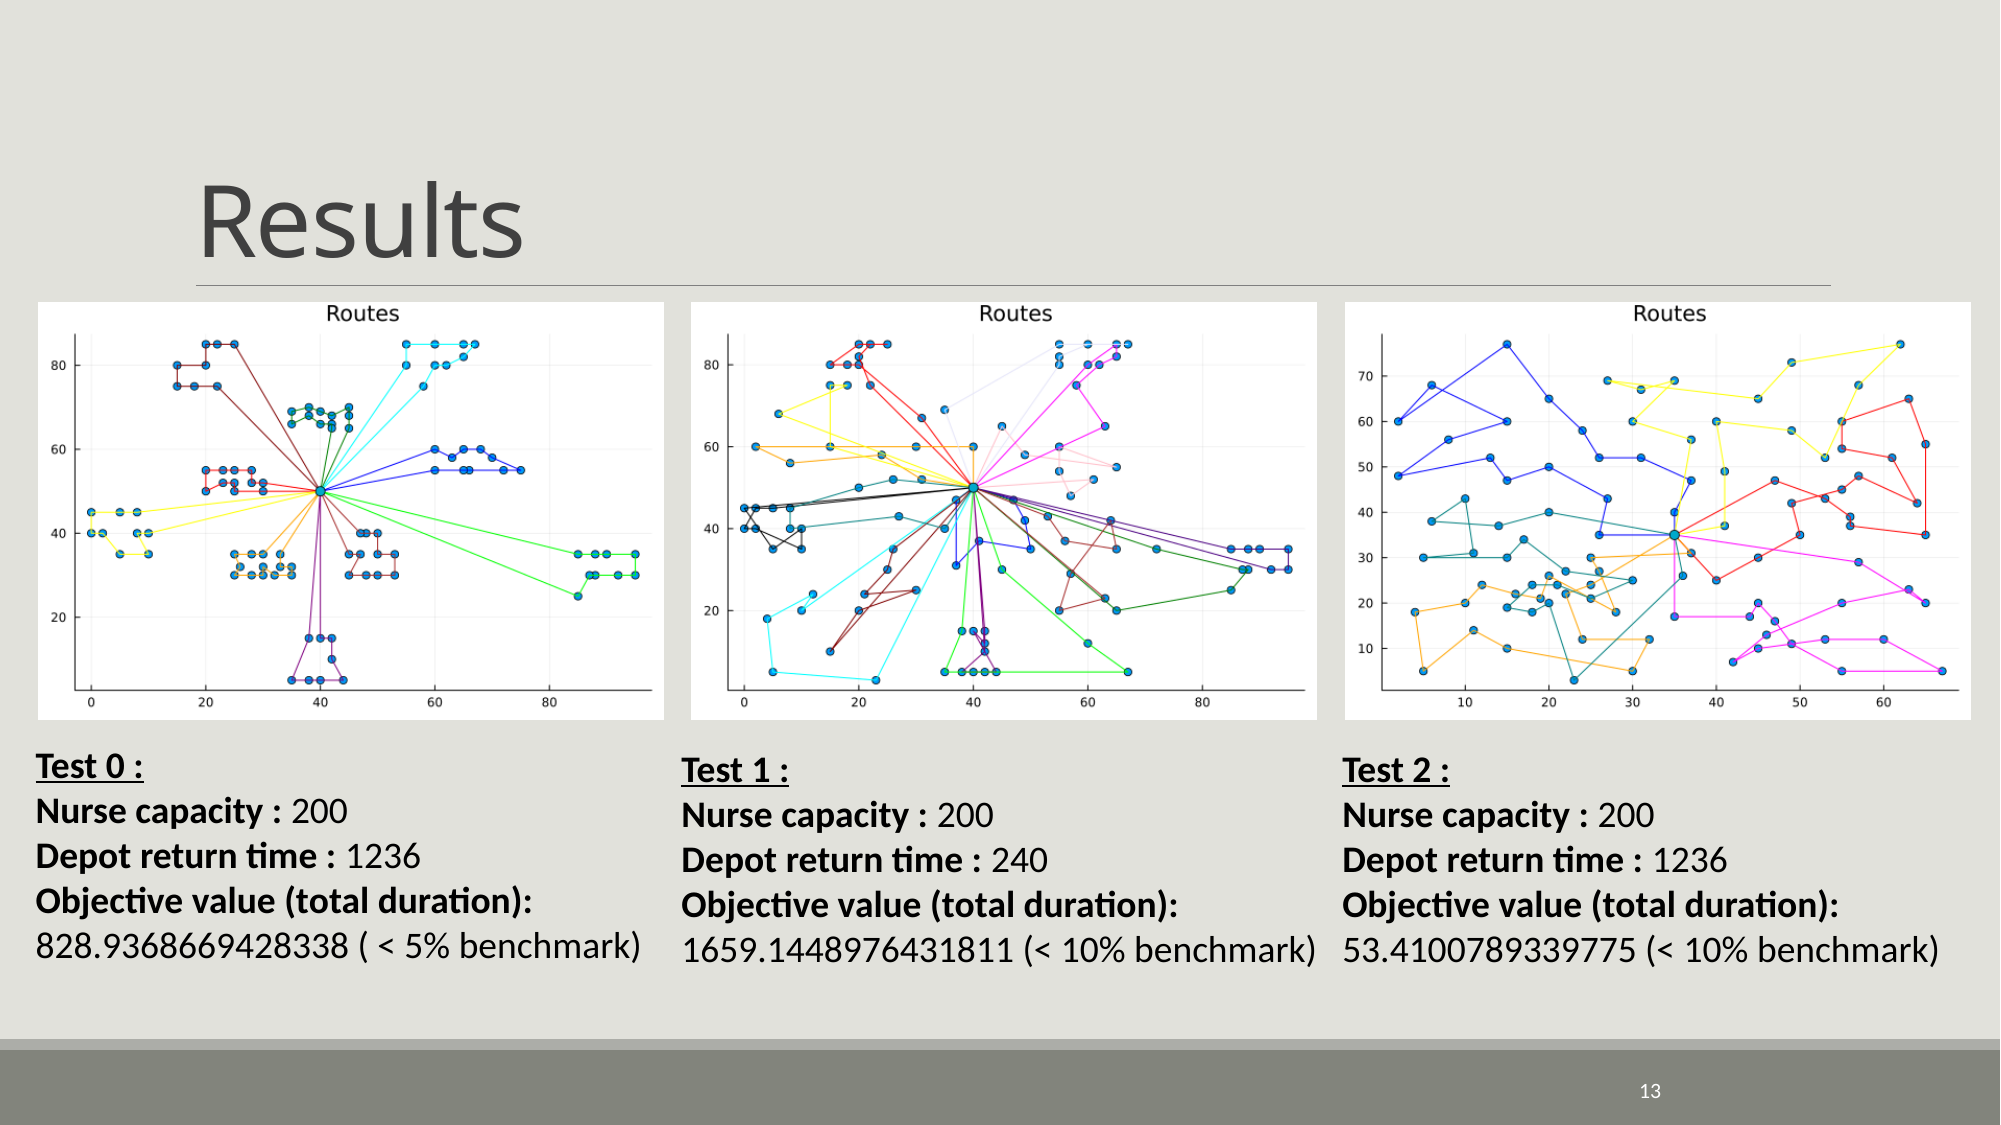

# Results
Test 0 :
Nurse capacity : 200
Depot return time : 1236
Objective value (total duration): 828.9368669428338 ( < 5% benchmark)
Test 1 :
Nurse capacity : 200
Depot return time : 240
Objective value (total duration): 1659.1448976431811 (< 10% benchmark)
Test 2 :
Nurse capacity : 200
Depot return time : 1236
Objective value (total duration): 53.4100789339775 (< 10% benchmark)